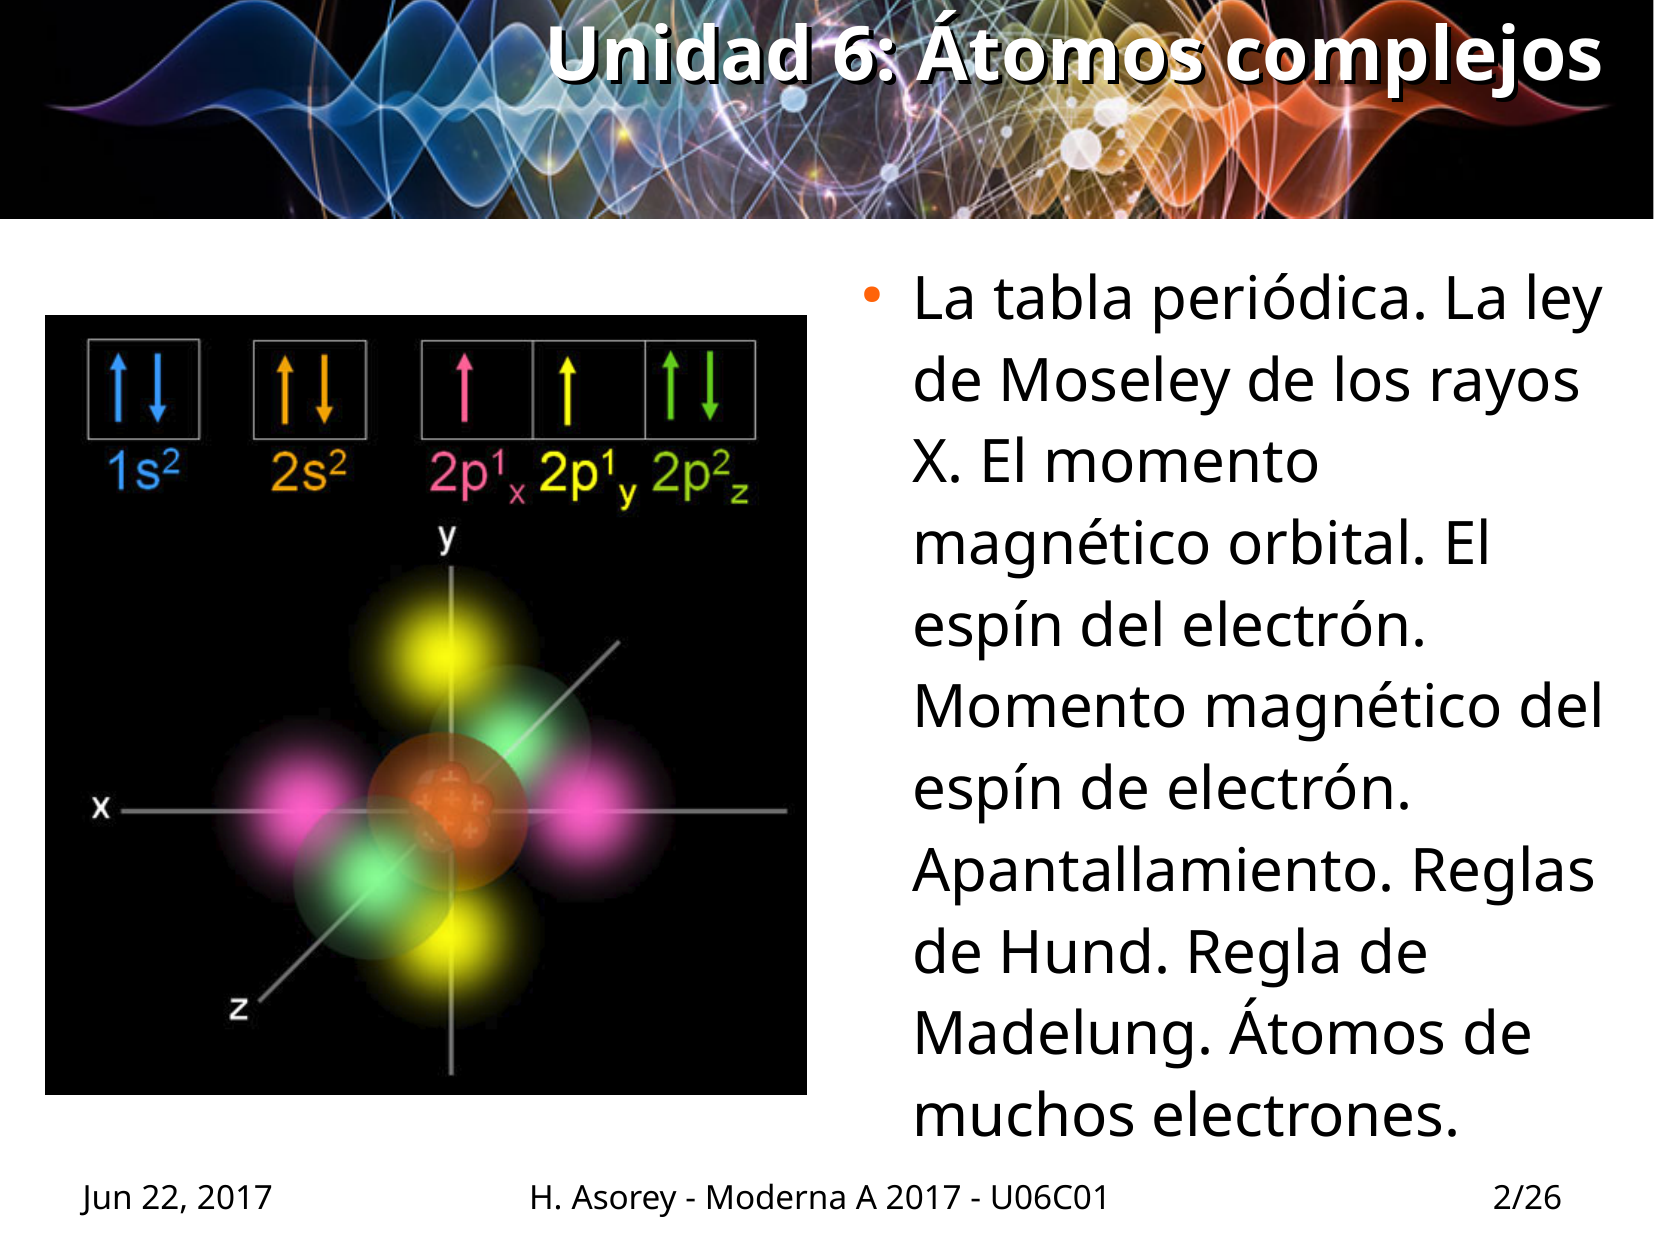

# Unidad 6: Átomos complejos
La tabla periódica. La ley de Moseley de los rayos X. El momento magnético orbital. El espín del electrón. Momento magnético del espín de electrón. Apantallamiento. Reglas de Hund. Regla de Madelung. Átomos de muchos electrones.
Jun 22, 2017
H. Asorey - Moderna A 2017 - U06C01
2